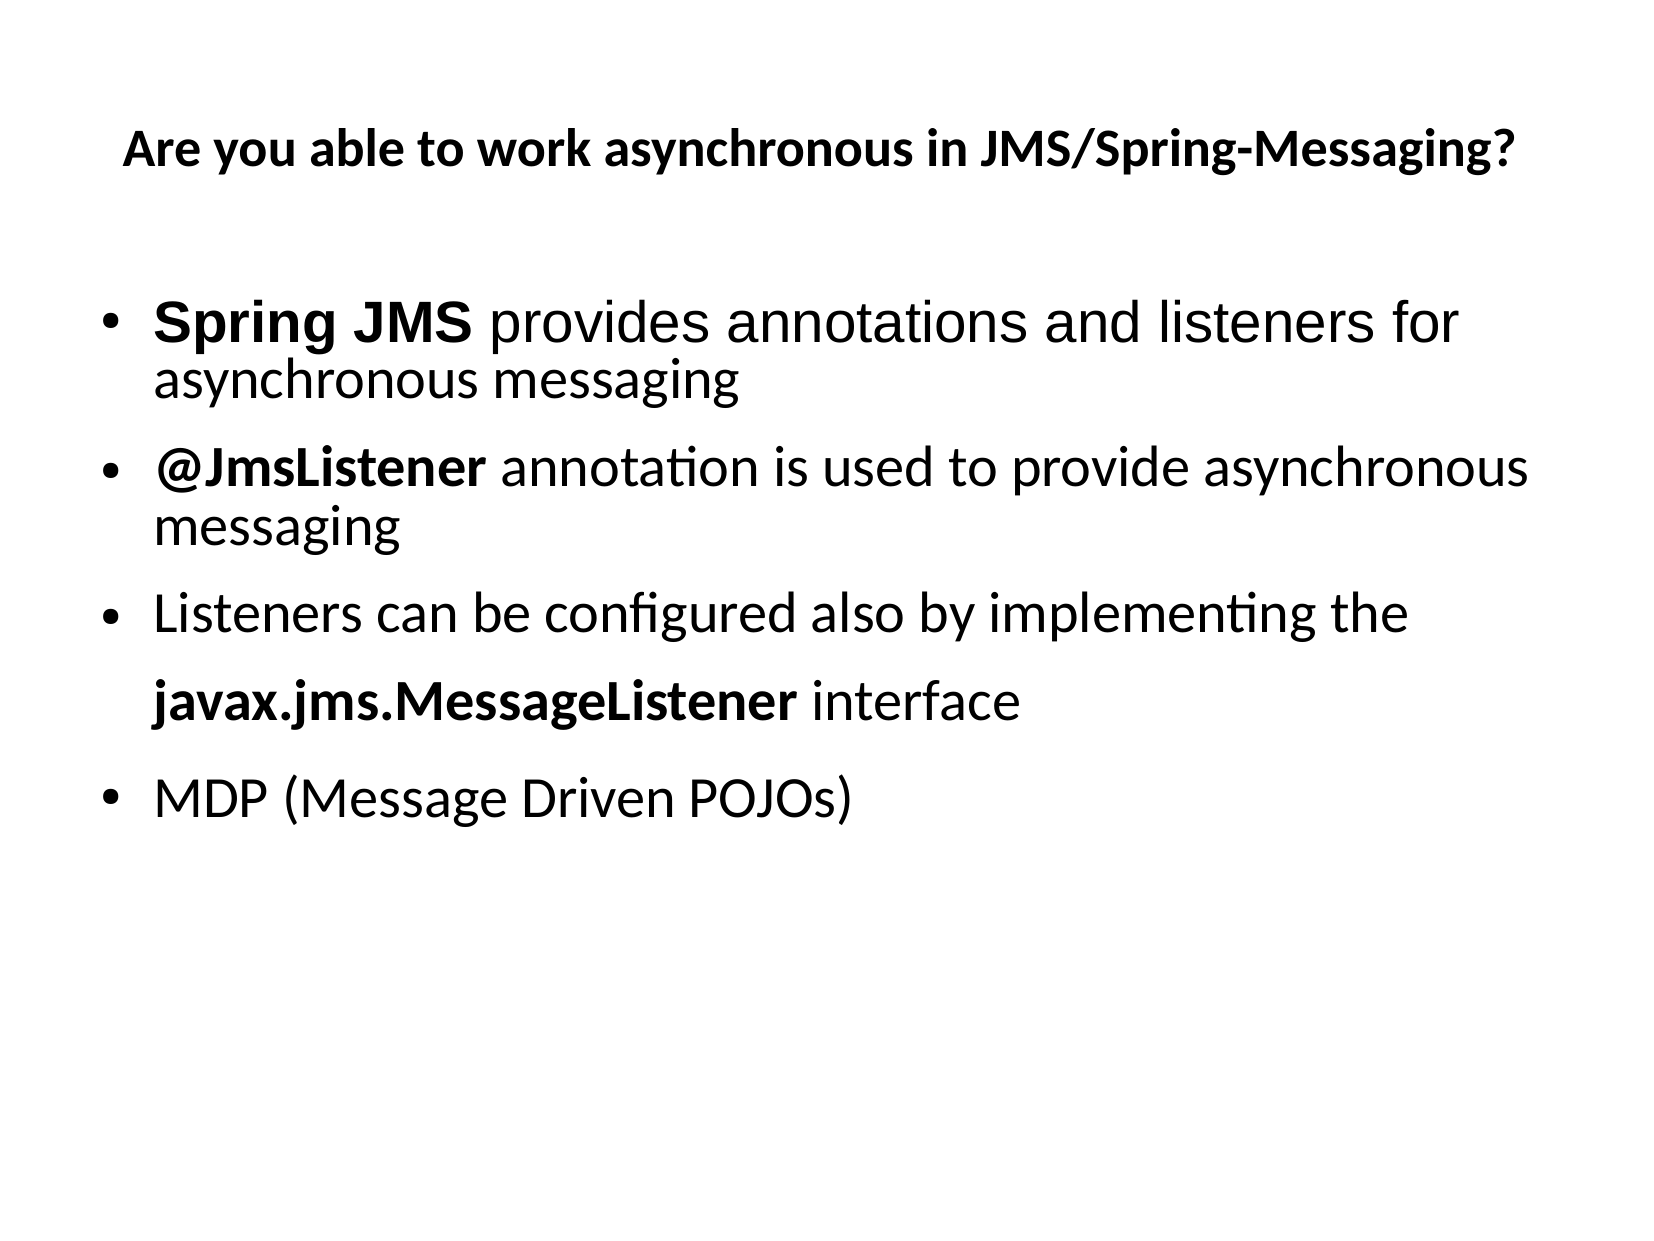

# Are you able to work asynchronous in JMS/Spring-Messaging?
Spring JMS provides annotations and listeners for asynchronous messaging
@JmsListener annotation is used to provide asynchronous messaging
Listeners can be configured also by implementing the
javax.jms.MessageListener interface
MDP (Message Driven POJOs)